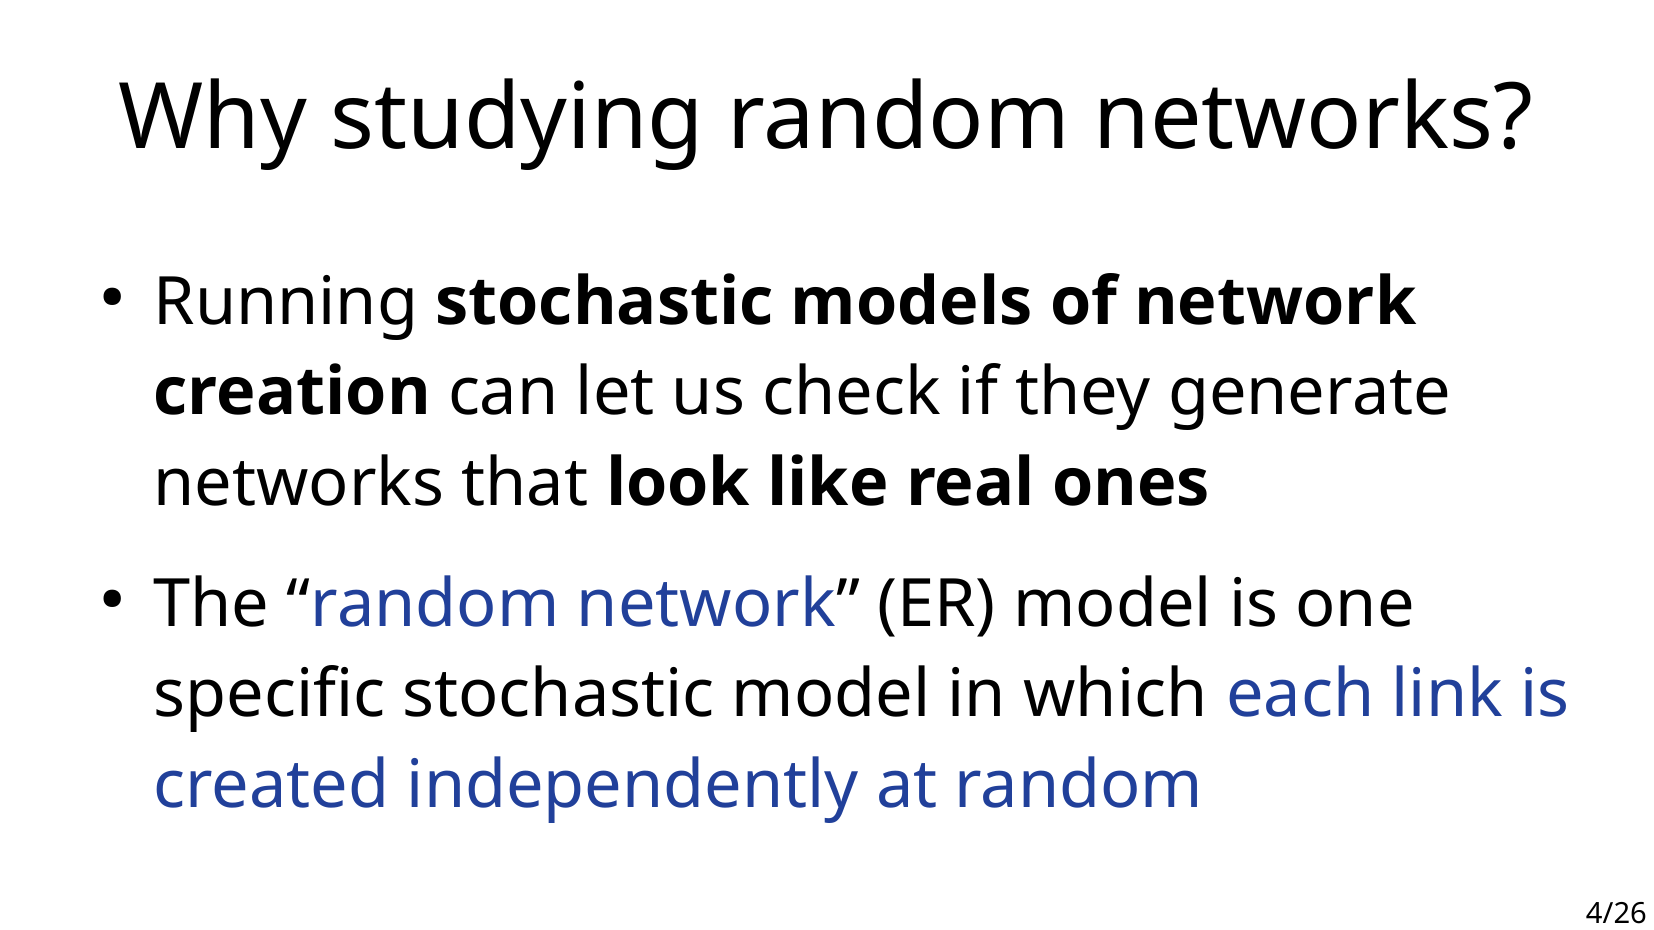

# Why studying random networks?
Running stochastic models of network creation can let us check if they generate networks that look like real ones
The “random network” (ER) model is one specific stochastic model in which each link is created independently at random
4